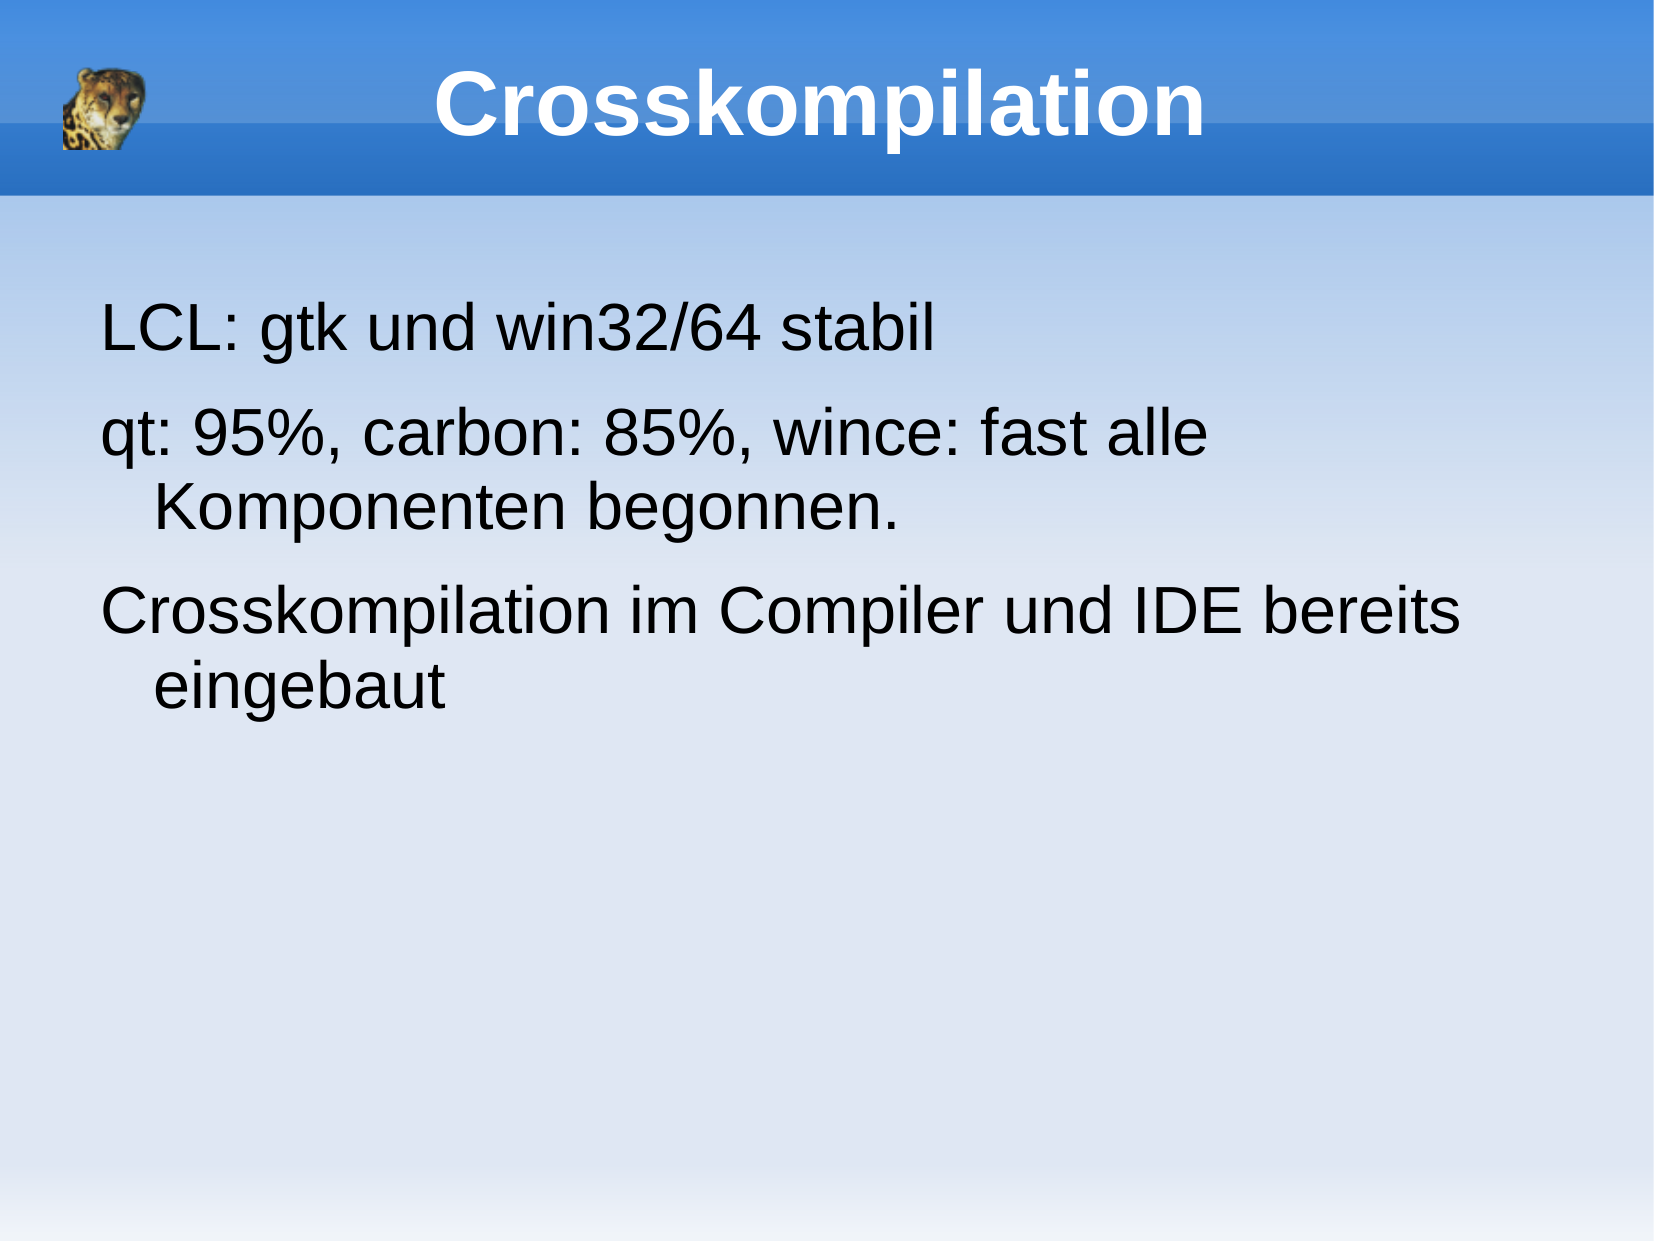

# Crosskompilation
LCL: gtk und win32/64 stabil
qt: 95%, carbon: 85%, wince: fast alle Komponenten begonnen.
Crosskompilation im Compiler und IDE bereits eingebaut